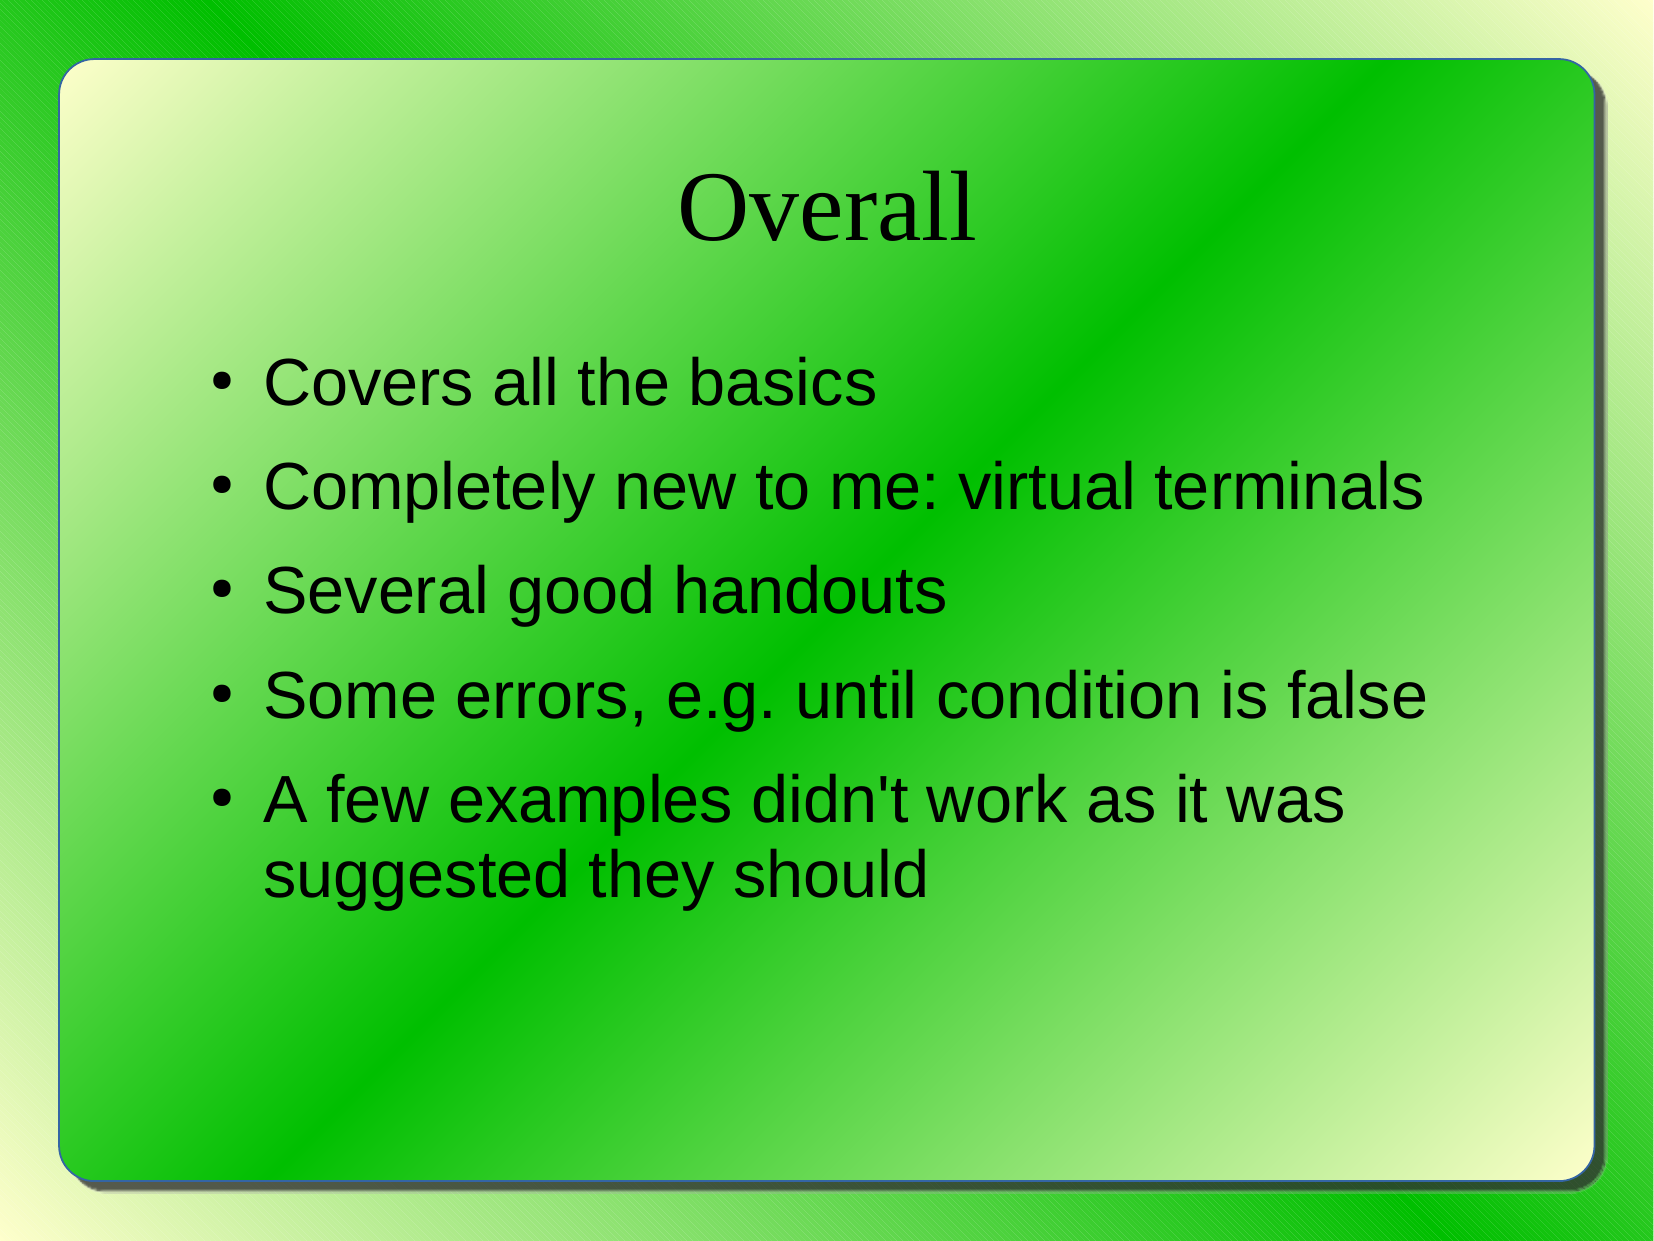

# Overall
Covers all the basics
Completely new to me: virtual terminals
Several good handouts
Some errors, e.g. until condition is false
A few examples didn't work as it was suggested they should